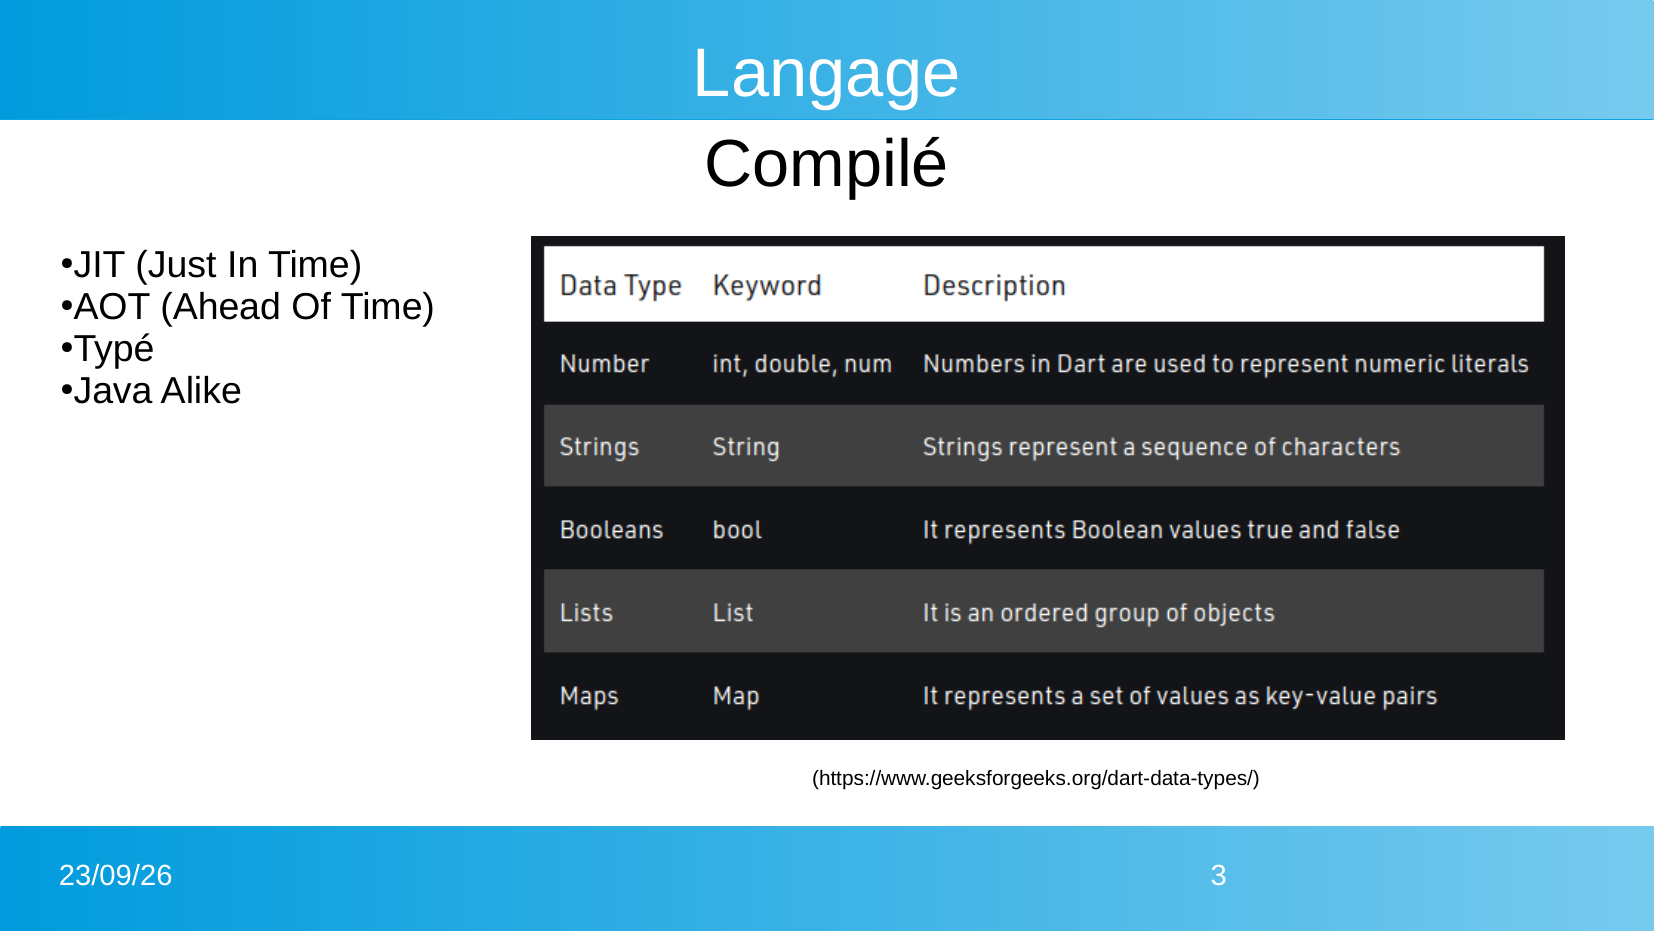

# Langage
Compilé
JIT (Just In Time)
AOT (Ahead Of Time)
Typé
Java Alike
(https://www.geeksforgeeks.org/dart-data-types/)
2